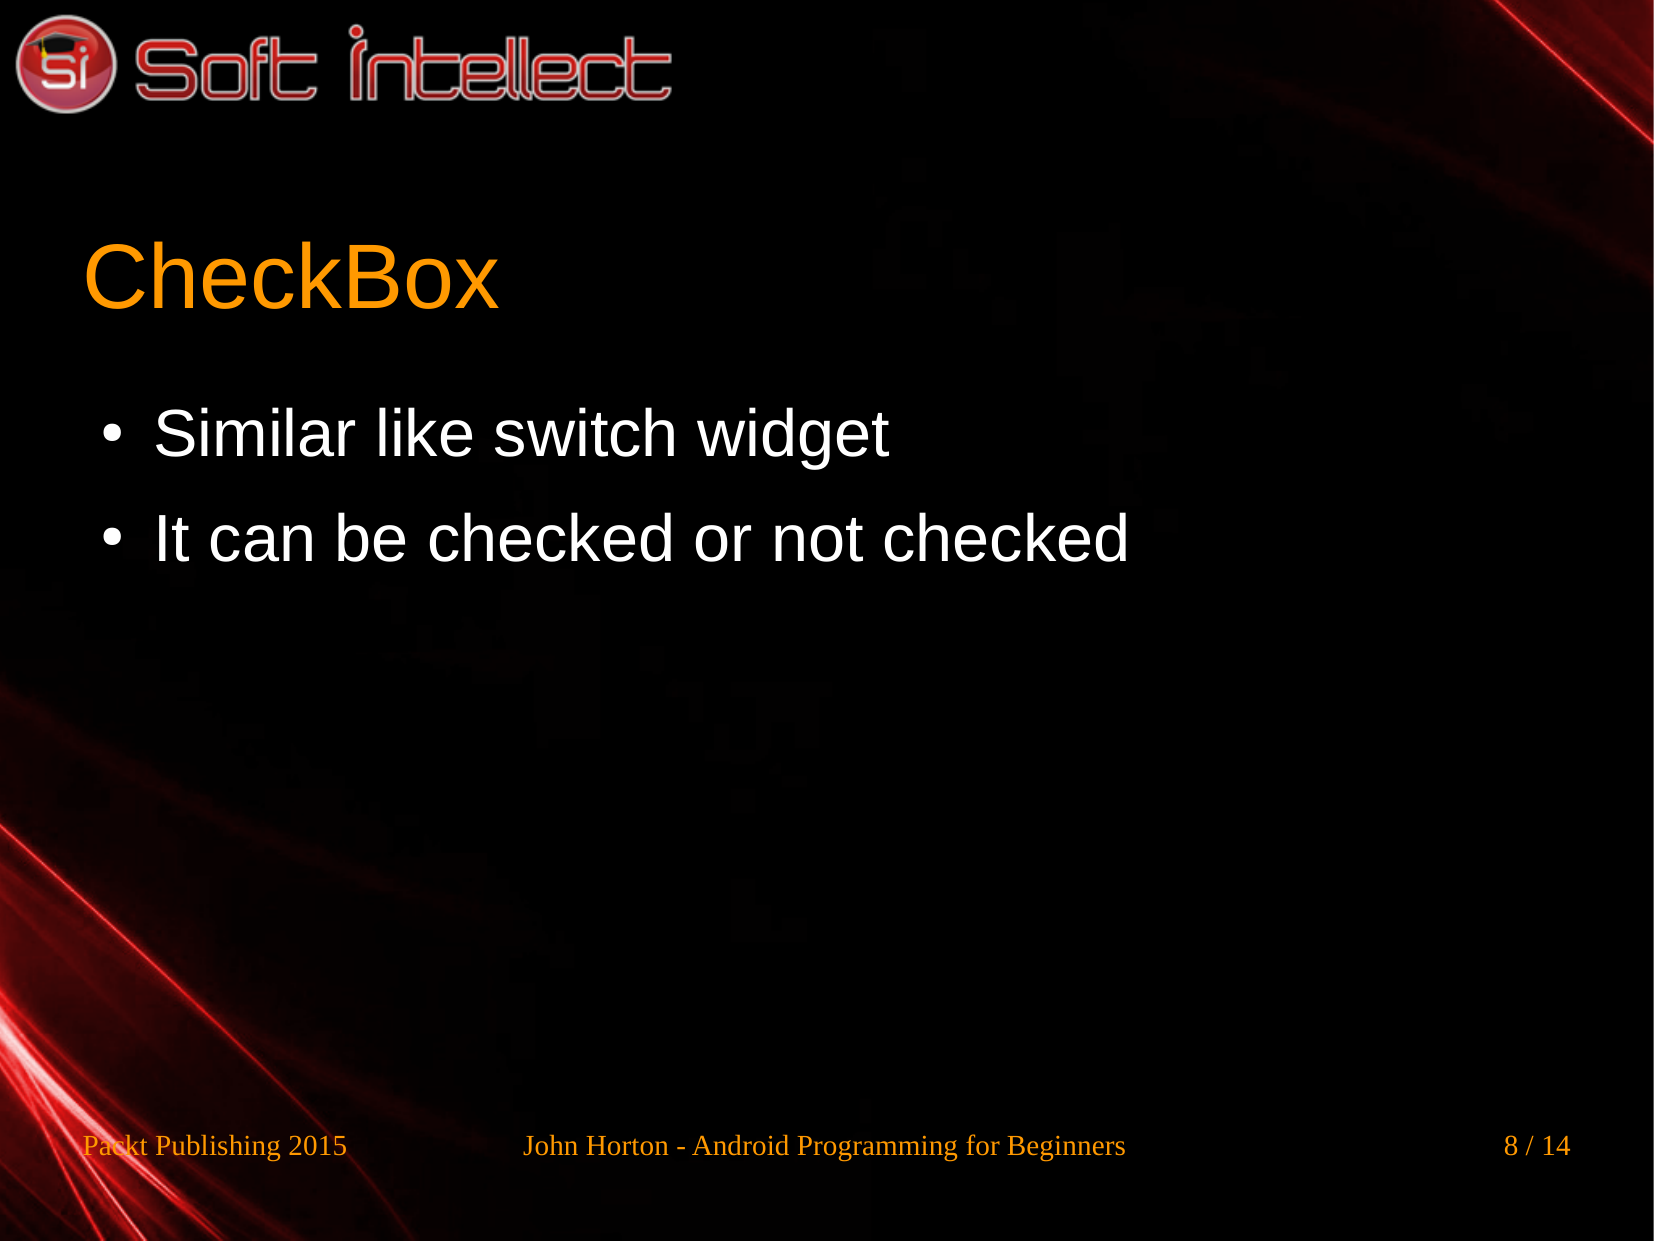

# CheckBox
Similar like switch widget
It can be checked or not checked
Packt Publishing 2015
John Horton - Android Programming for Beginners
8